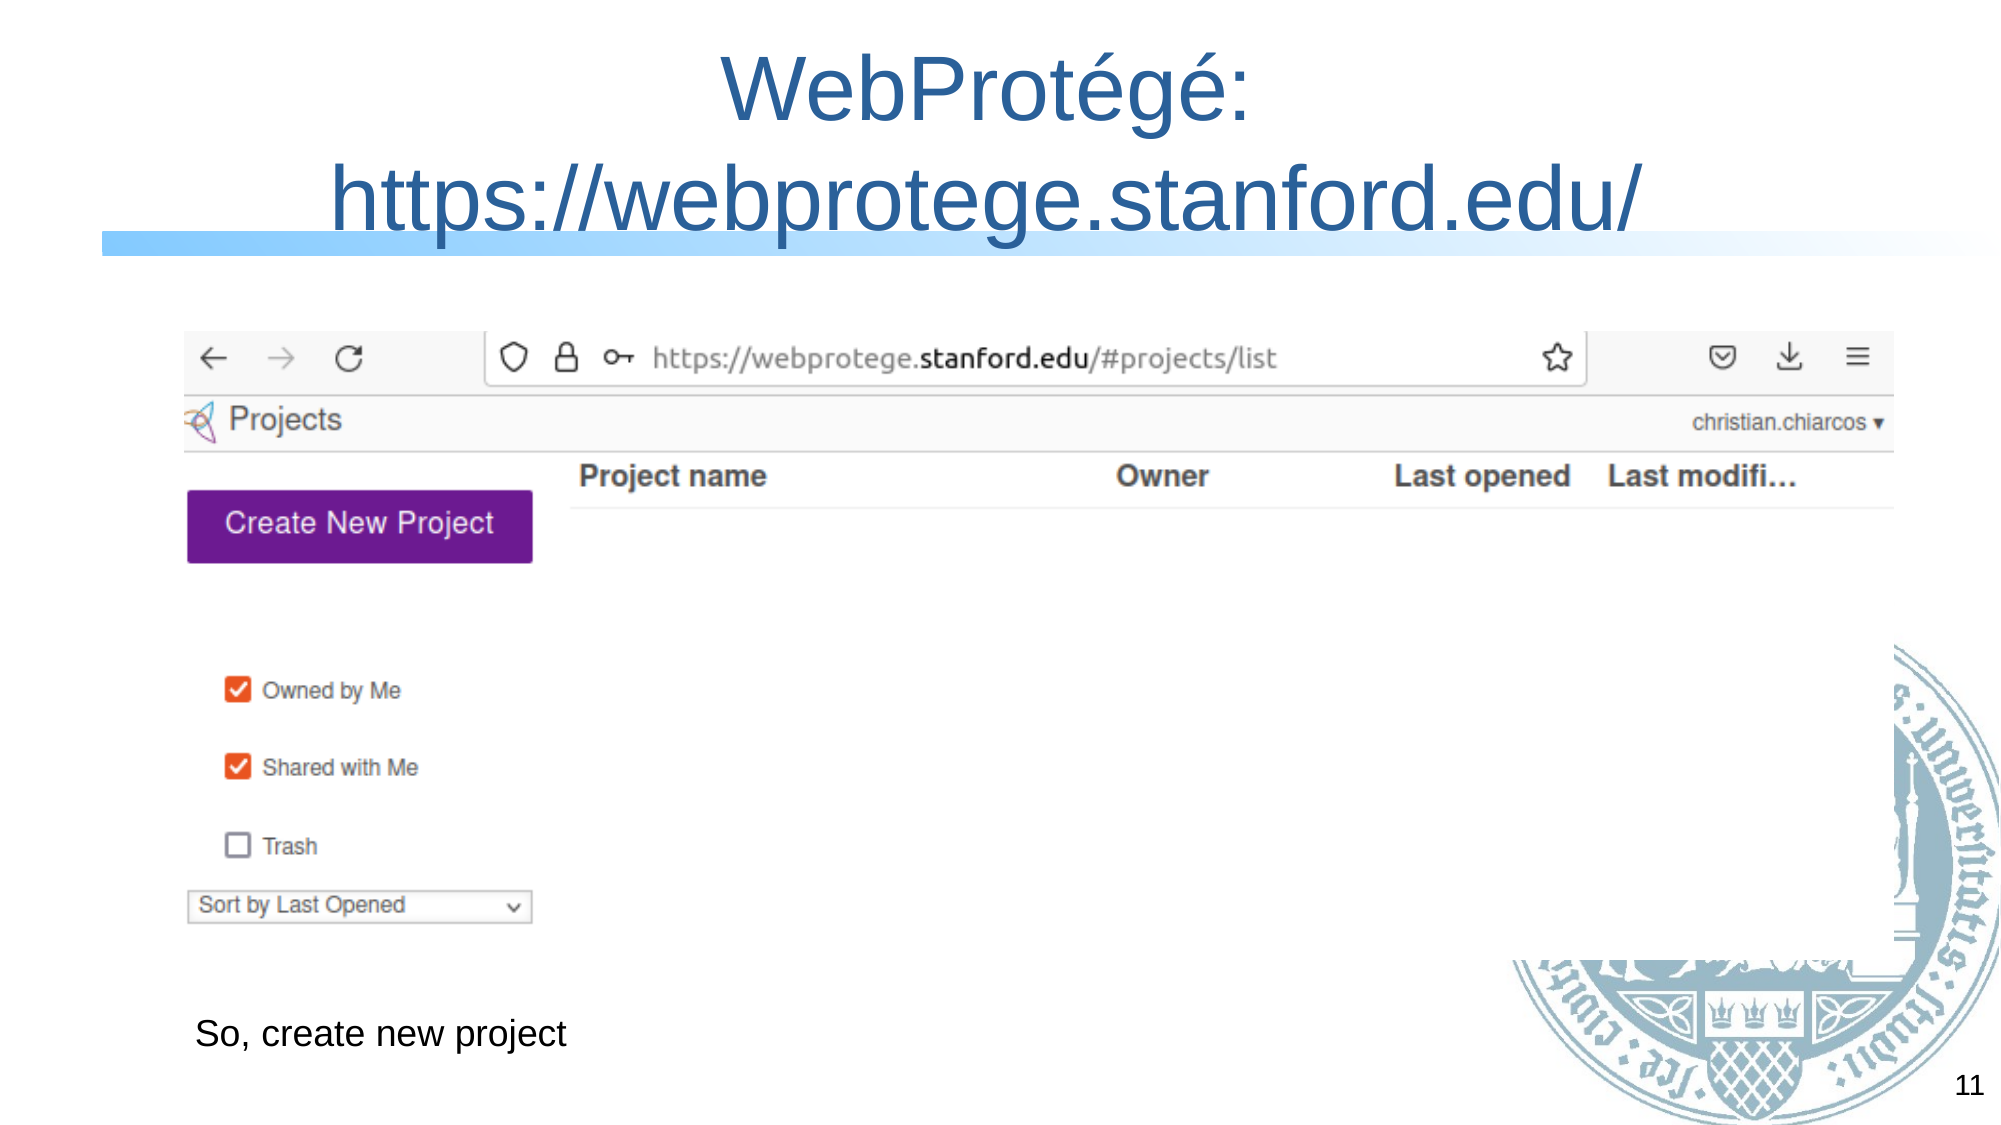

# WebProtégé: https://webprotege.stanford.edu/
So, create new project